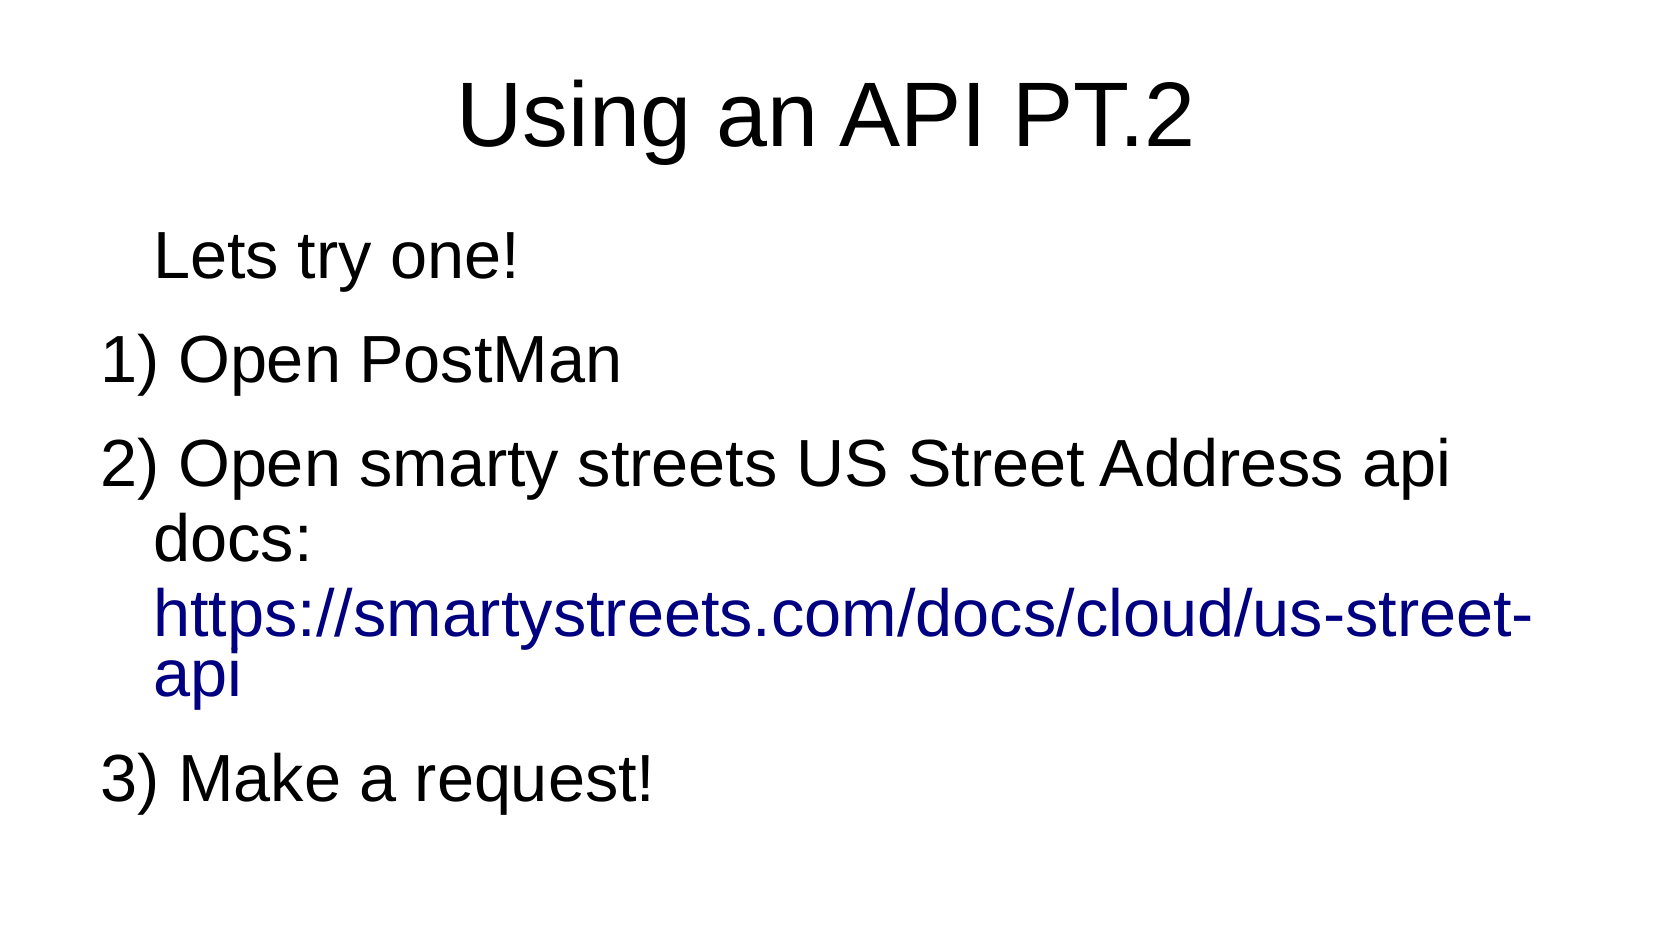

# Using an API PT.2
Lets try one!
 Open PostMan
 Open smarty streets US Street Address api docs: https://smartystreets.com/docs/cloud/us-street-api
 Make a request!